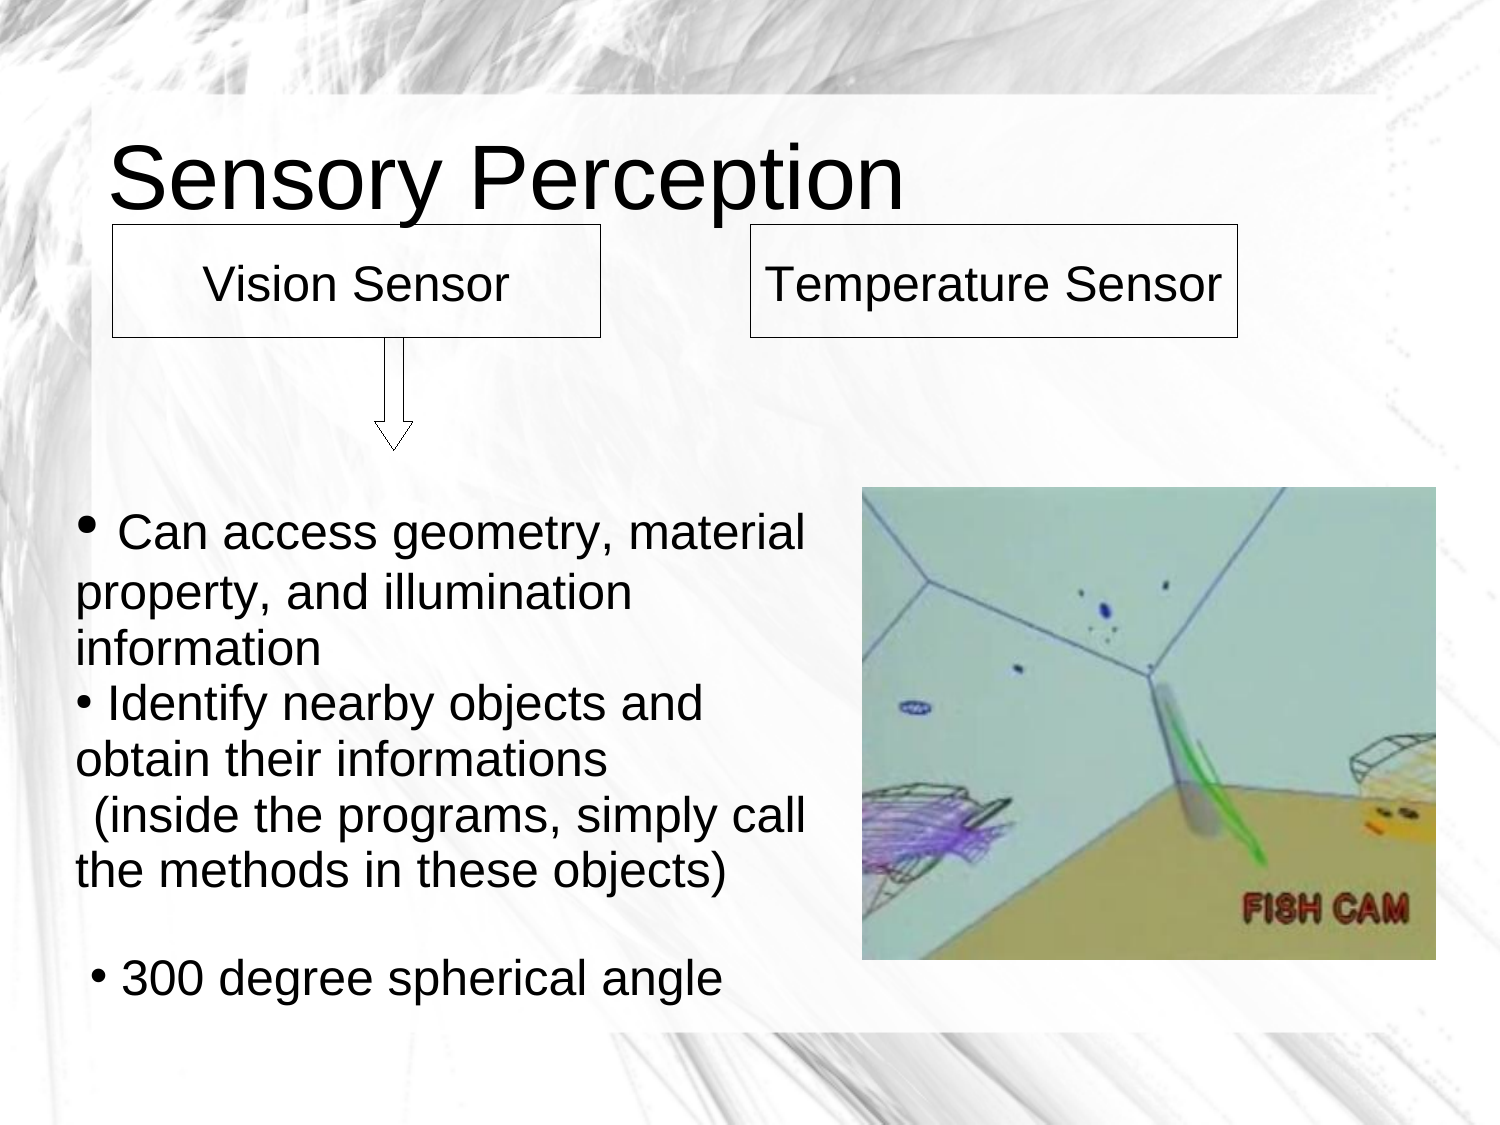

# Sensory Perception
Vision Sensor
Temperature Sensor
 Can access geometry, material property, and illumination information
 Identify nearby objects and obtain their informations
(inside the programs, simply call the methods in these objects)
 300 degree spherical angle